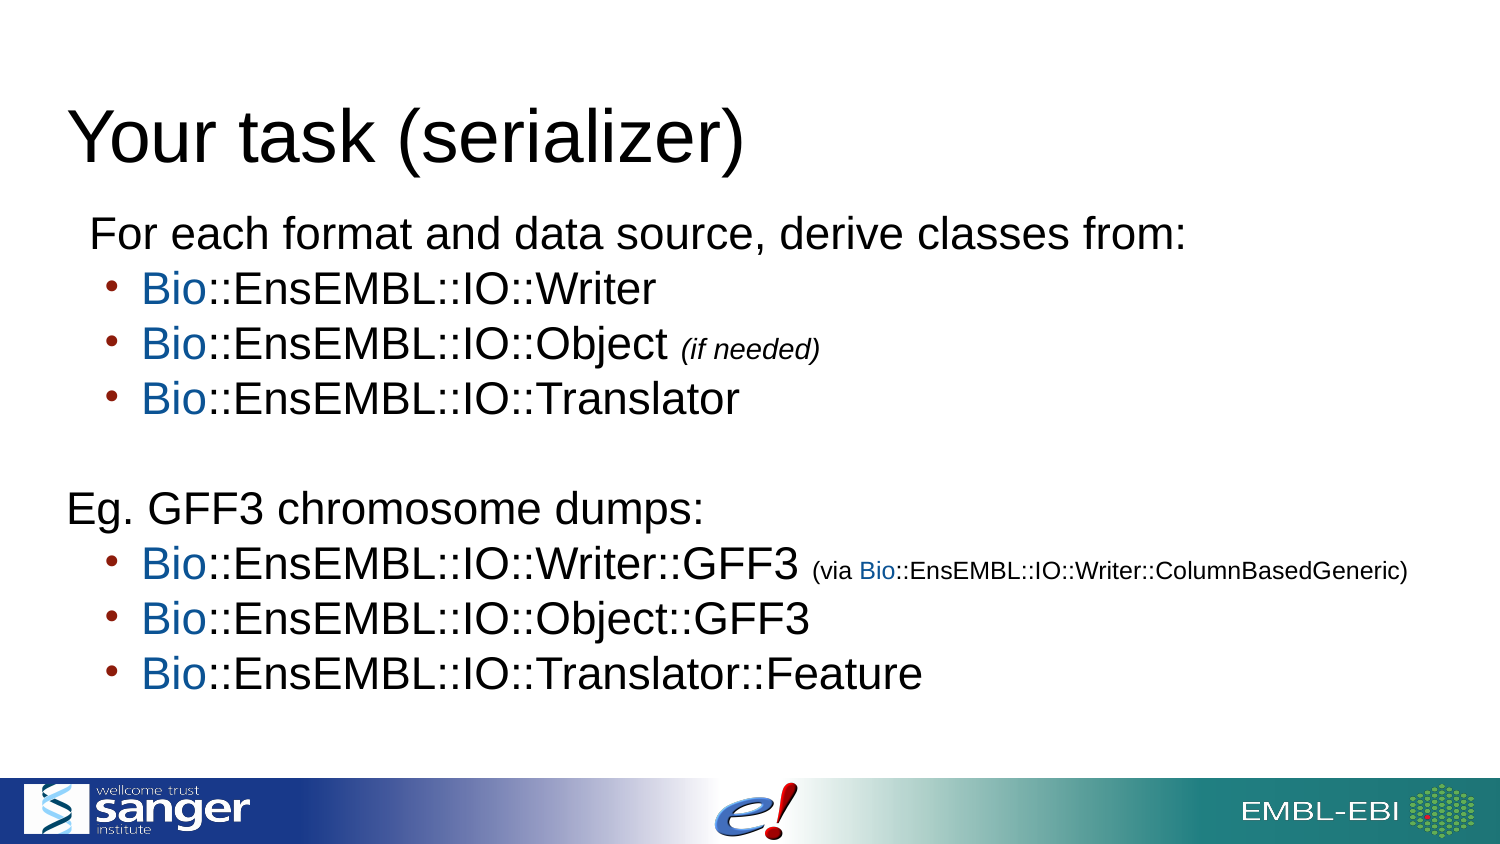

# Your task (serializer)
For each format and data source, derive classes from:
Bio::EnsEMBL::IO::Writer
Bio::EnsEMBL::IO::Object (if needed)
Bio::EnsEMBL::IO::Translator
Eg. GFF3 chromosome dumps:
Bio::EnsEMBL::IO::Writer::GFF3 (via Bio::EnsEMBL::IO::Writer::ColumnBasedGeneric)
Bio::EnsEMBL::IO::Object::GFF3
Bio::EnsEMBL::IO::Translator::Feature